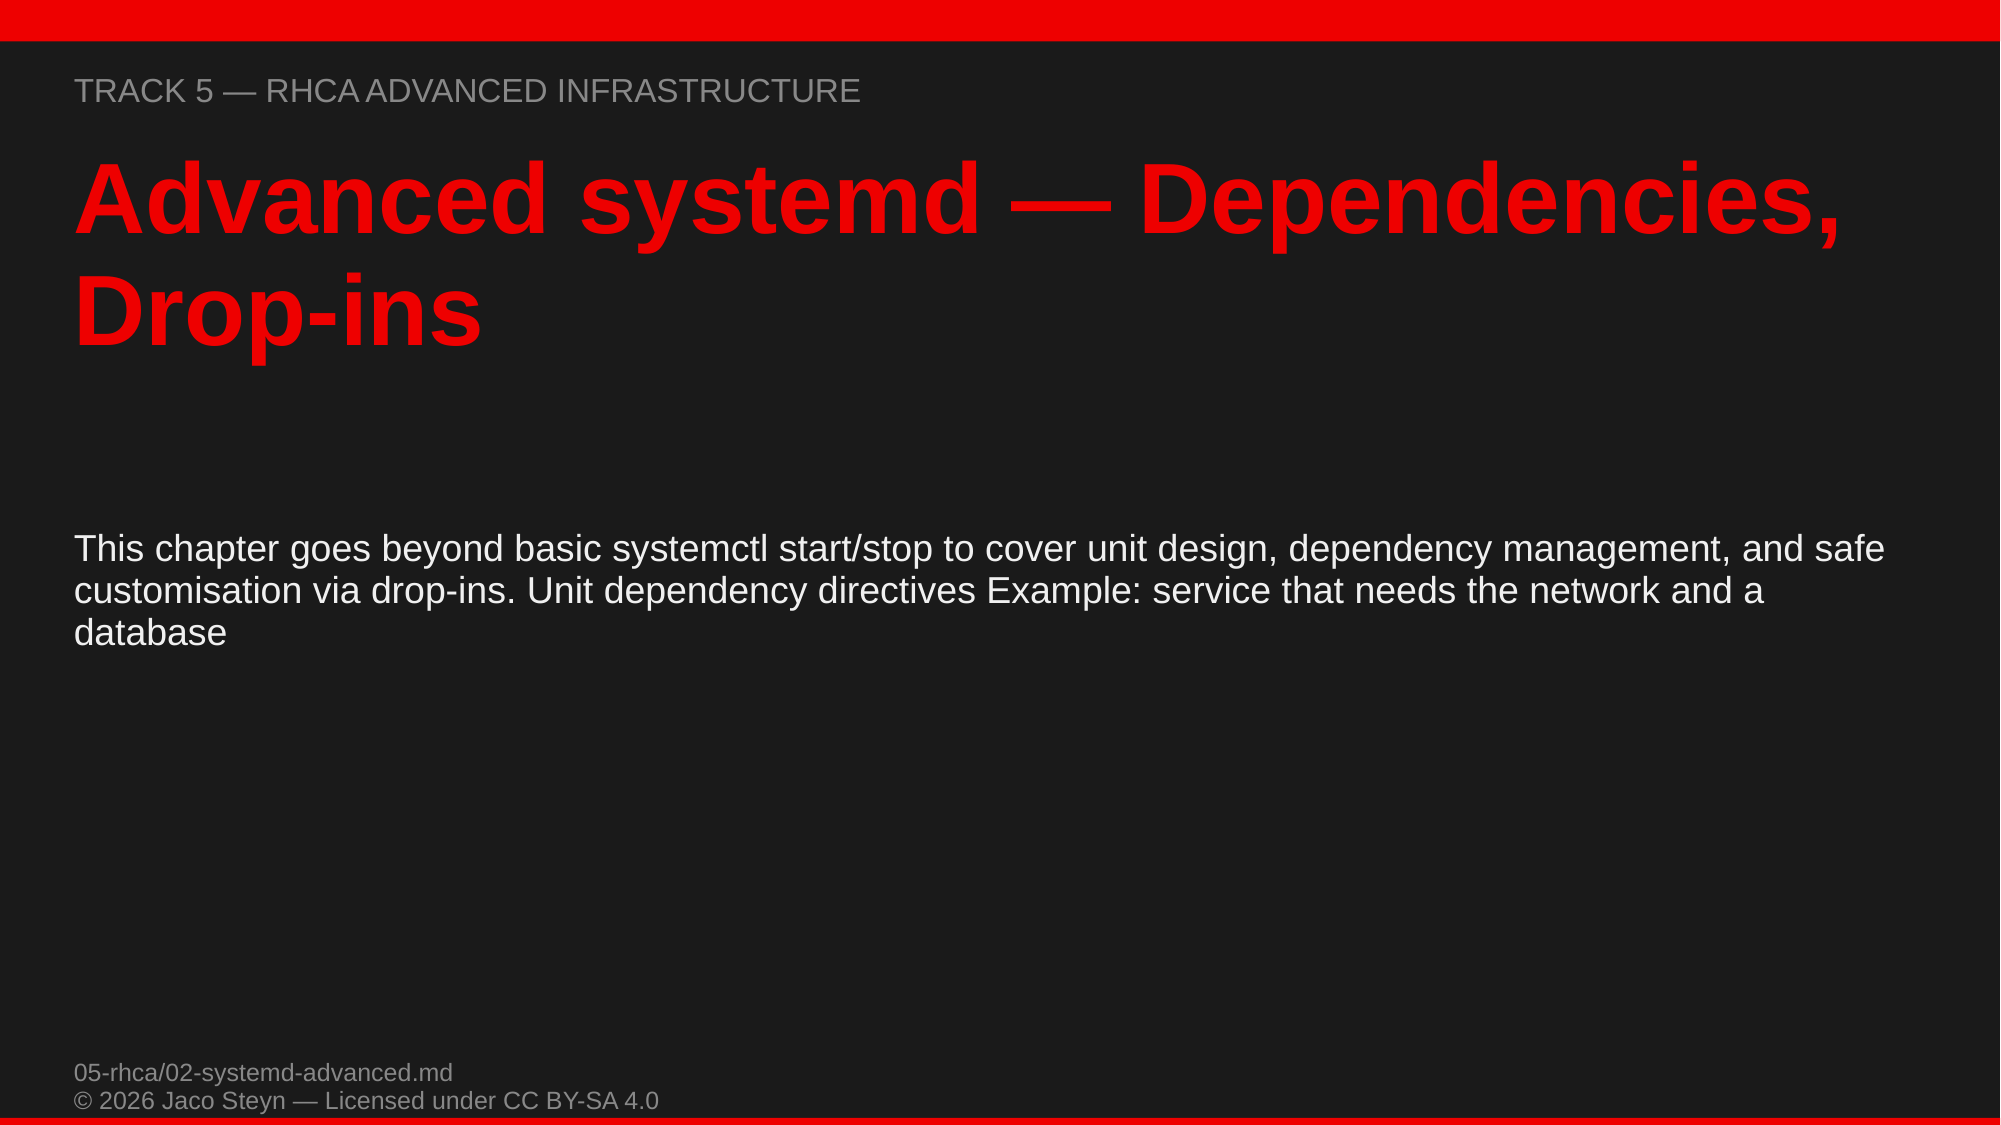

TRACK 5 — RHCA ADVANCED INFRASTRUCTURE
Advanced systemd — Dependencies, Drop-ins
This chapter goes beyond basic systemctl start/stop to cover unit design, dependency management, and safe customisation via drop-ins. Unit dependency directives Example: service that needs the network and a database
05-rhca/02-systemd-advanced.md
© 2026 Jaco Steyn — Licensed under CC BY-SA 4.0